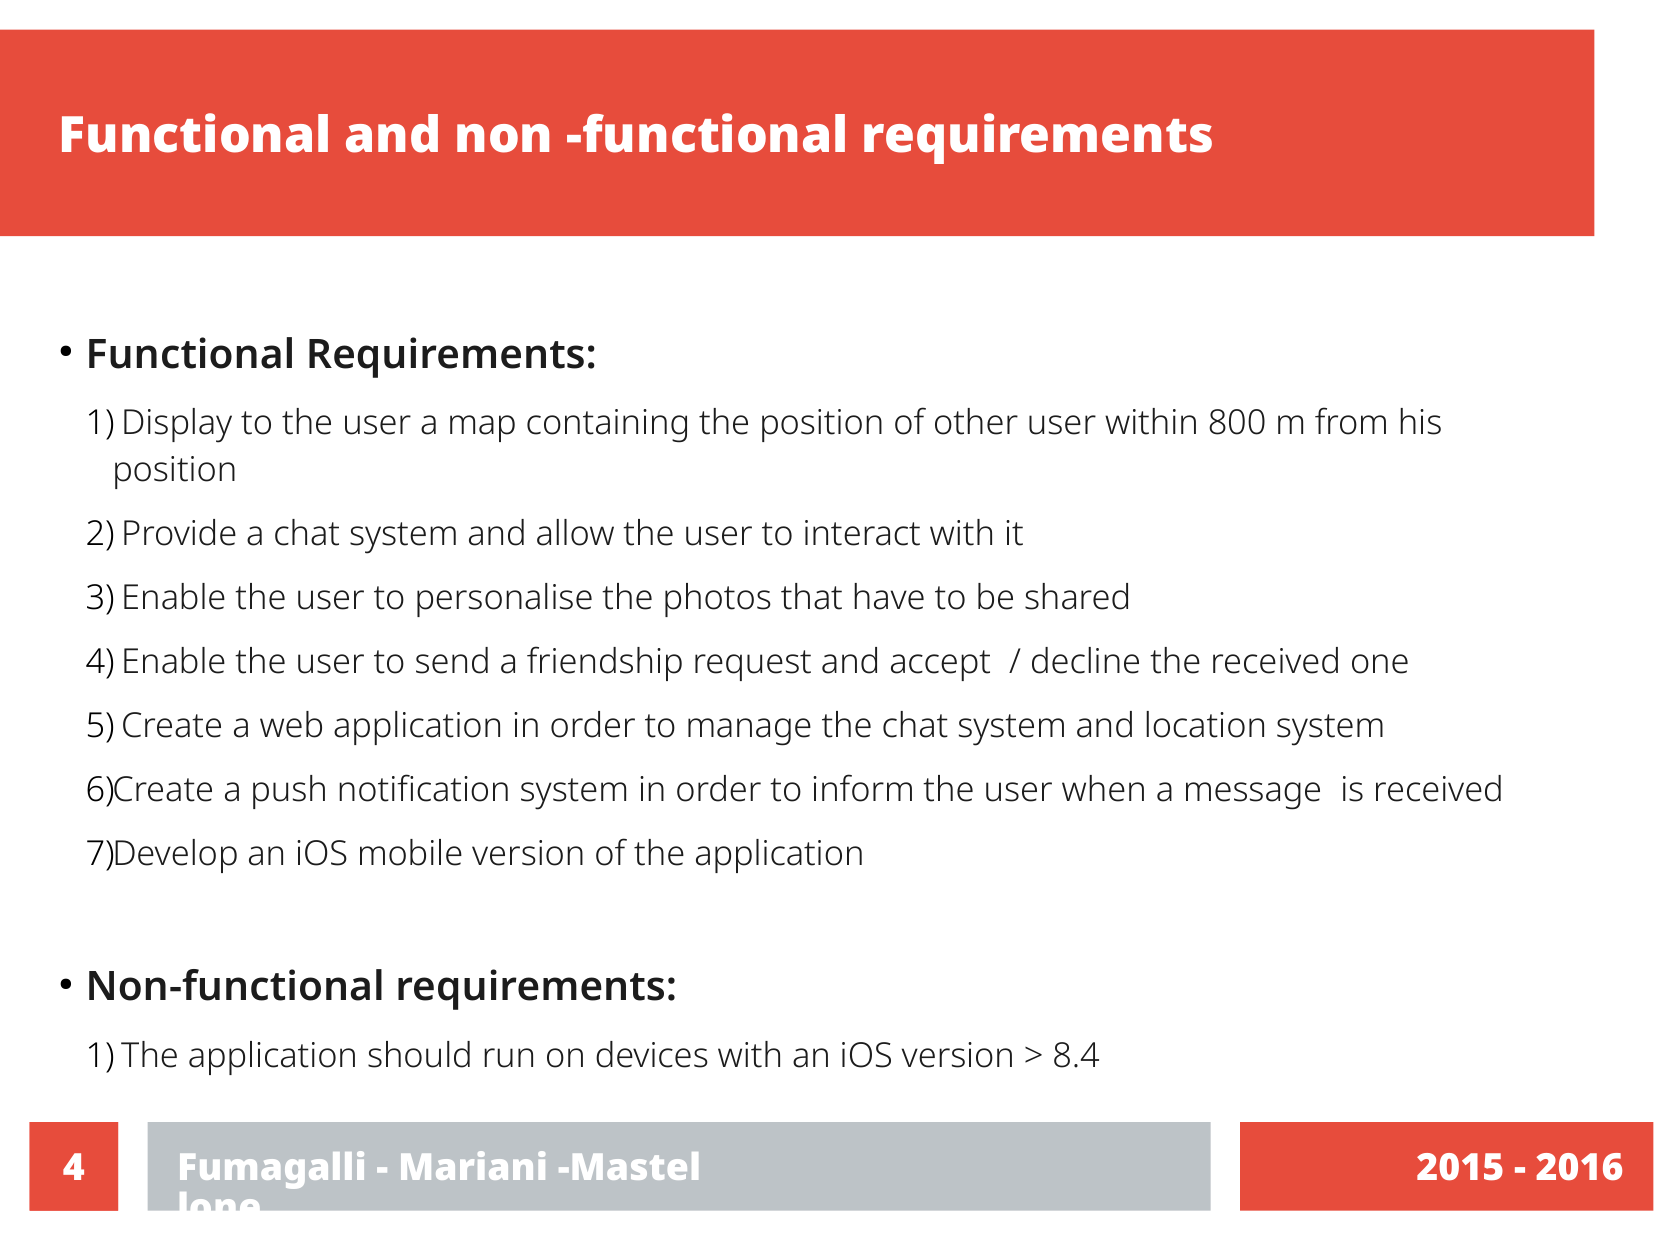

# Functional and non -functional requirements
Functional Requirements:
 Display to the user a map containing the position of other user within 800 m from his position
 Provide a chat system and allow the user to interact with it
 Enable the user to personalise the photos that have to be shared
 Enable the user to send a friendship request and accept / decline the received one
 Create a web application in order to manage the chat system and location system
Create a push notification system in order to inform the user when a message is received
Develop an iOS mobile version of the application
Non-functional requirements:
 The application should run on devices with an iOS version > 8.4
4
Fumagalli - Mariani -Mastellone
2015 - 2016